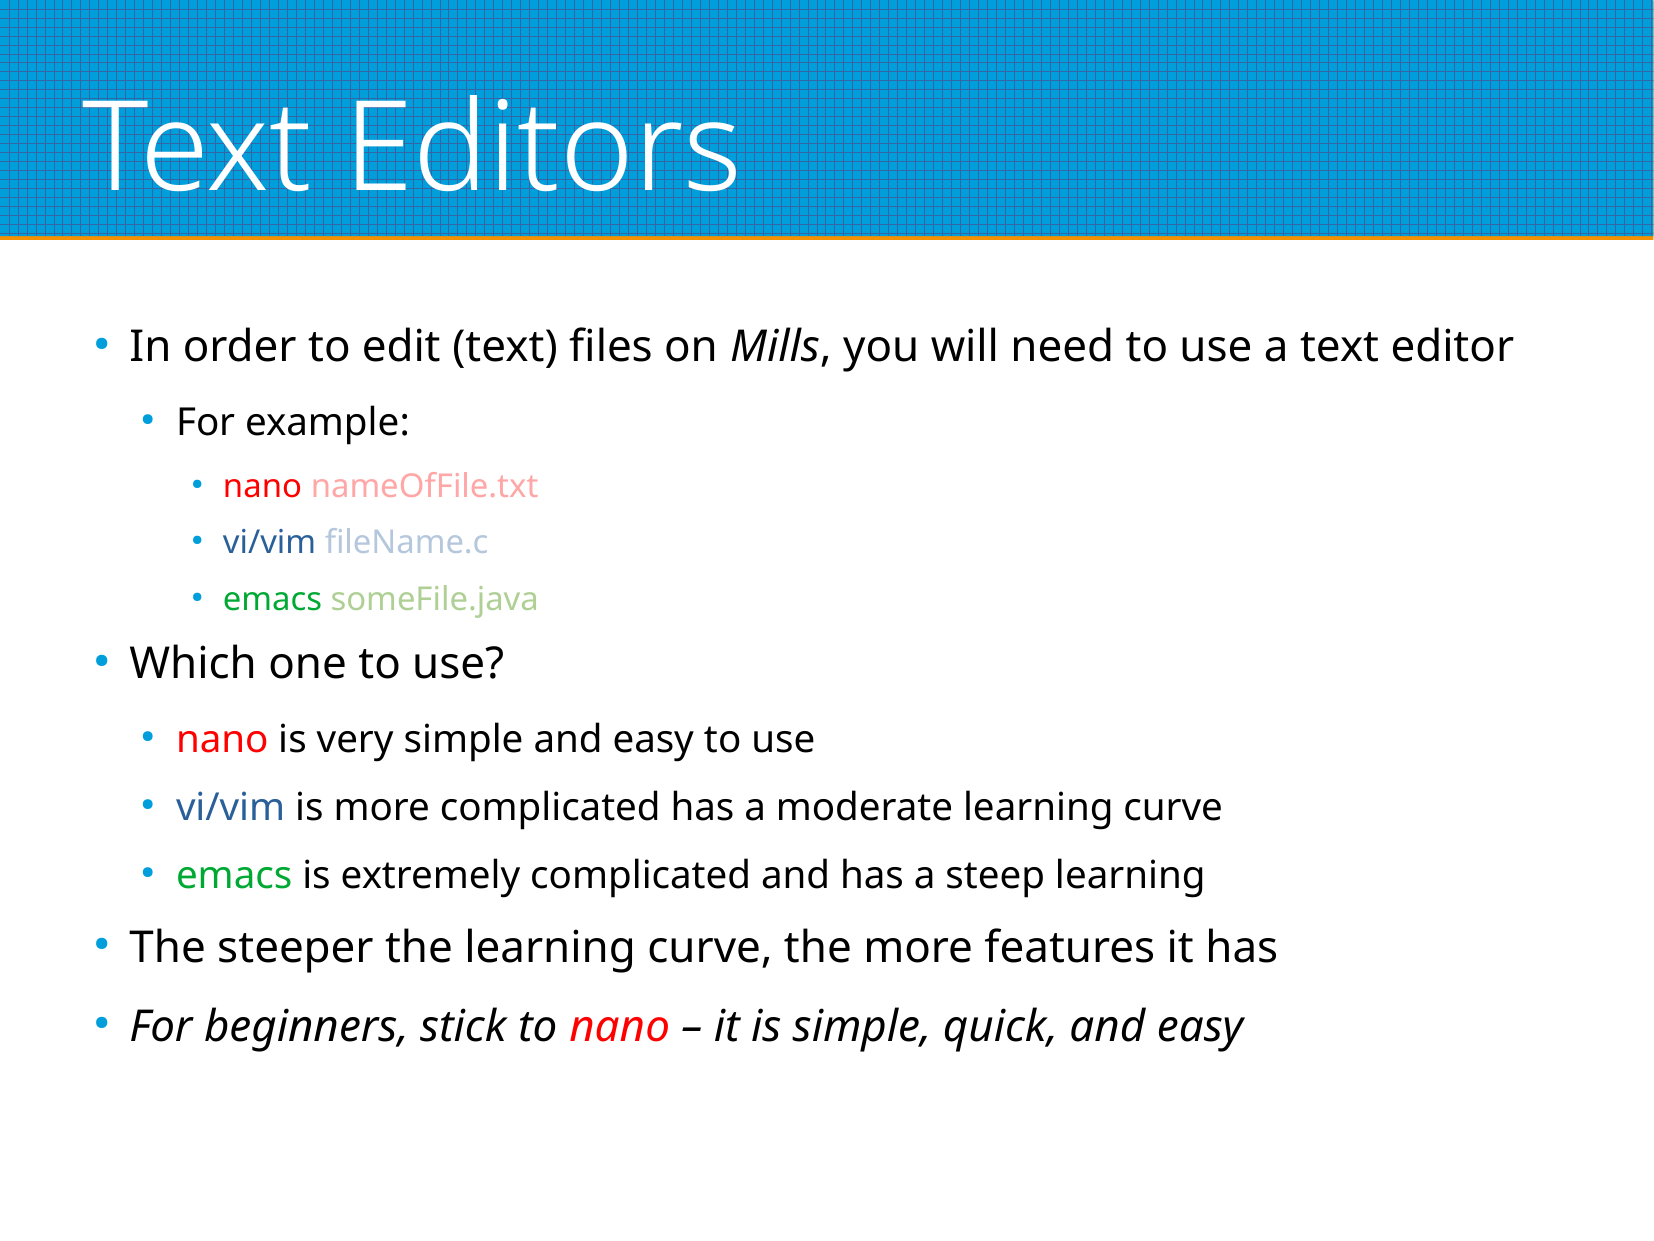

# Text Editors
In order to edit (text) files on Mills, you will need to use a text editor
For example:
nano nameOfFile.txt
vi/vim fileName.c
emacs someFile.java
Which one to use?
nano is very simple and easy to use
vi/vim is more complicated has a moderate learning curve
emacs is extremely complicated and has a steep learning
The steeper the learning curve, the more features it has
For beginners, stick to nano – it is simple, quick, and easy